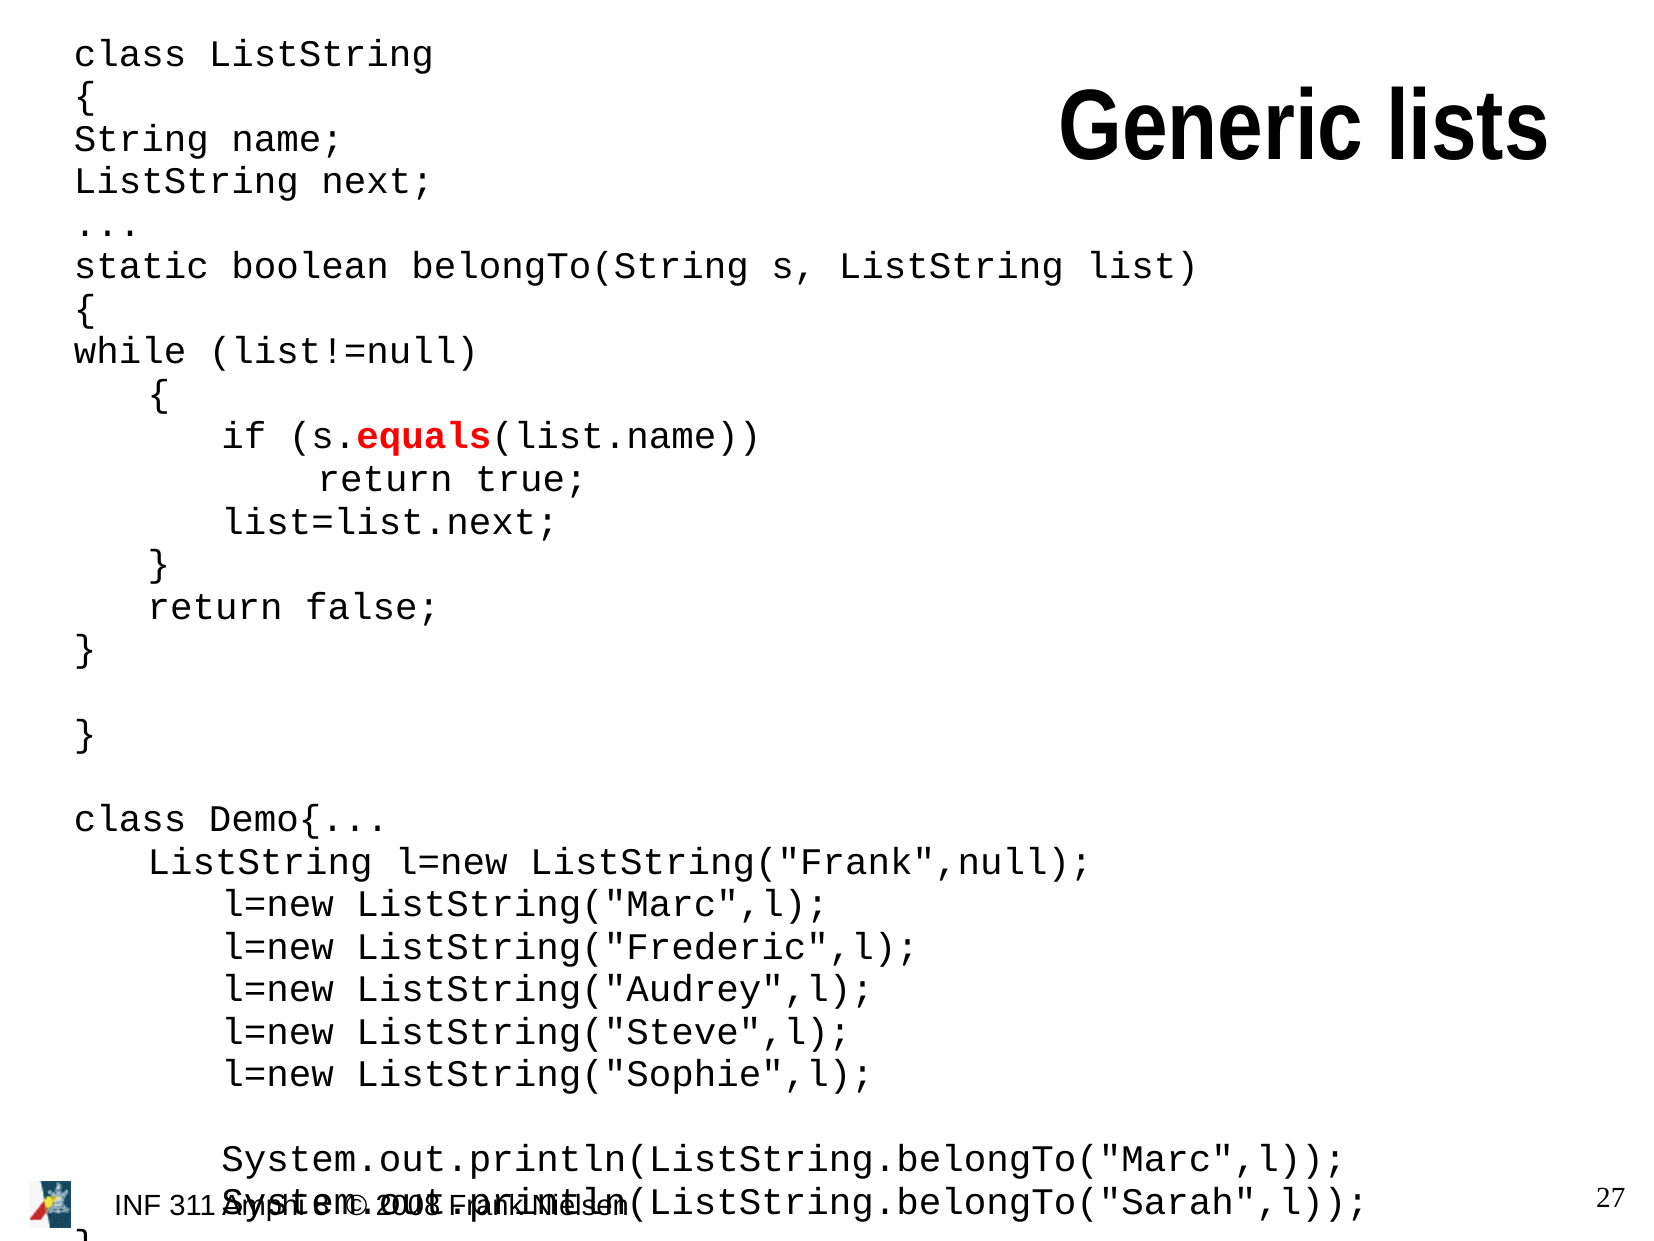

class ListString
{
String name;
ListString next;
...
static boolean belongTo(String s, ListString list)
{
while (list!=null)
	{
		if (s.equals(list.name))
			 return true;
		list=list.next;
	}
	return false;
}
}
class Demo{...
	ListString l=new ListString("Frank",null);
		l=new ListString("Marc",l);
		l=new ListString("Frederic",l);
		l=new ListString("Audrey",l);
		l=new ListString("Steve",l);
		l=new ListString("Sophie",l);
		System.out.println(ListString.belongTo("Marc",l));
		System.out.println(ListString.belongTo("Sarah",l));
}
Generic lists